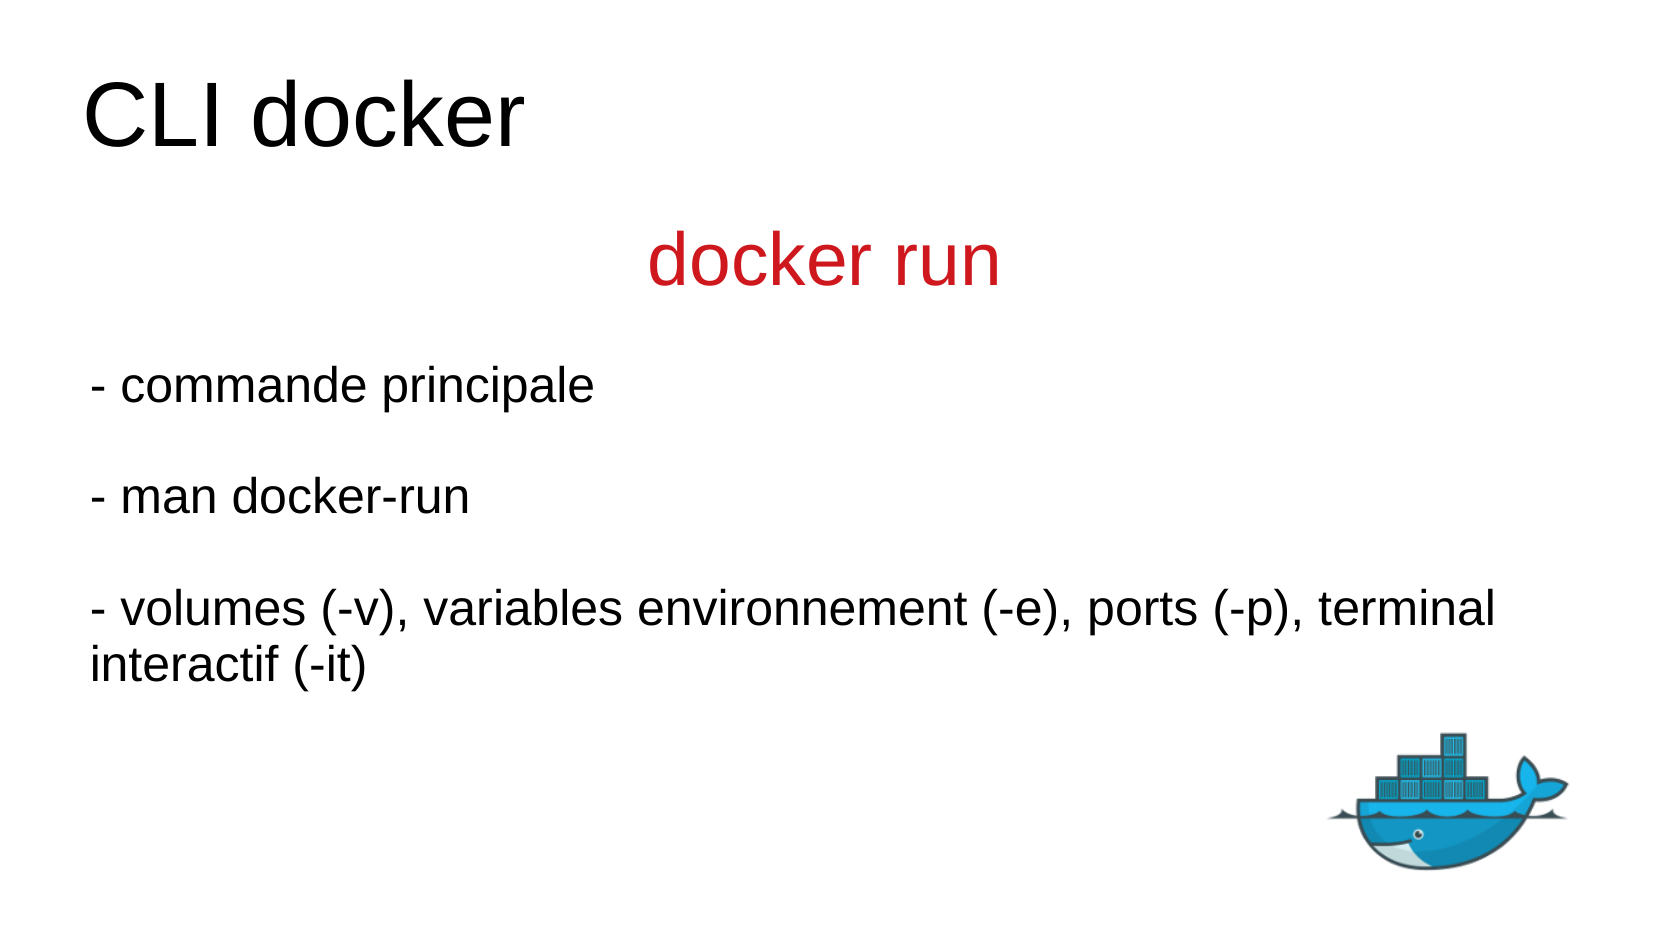

# CLI docker
docker run
- commande principale
- man docker-run
- volumes (-v), variables environnement (-e), ports (-p), terminal interactif (-it)